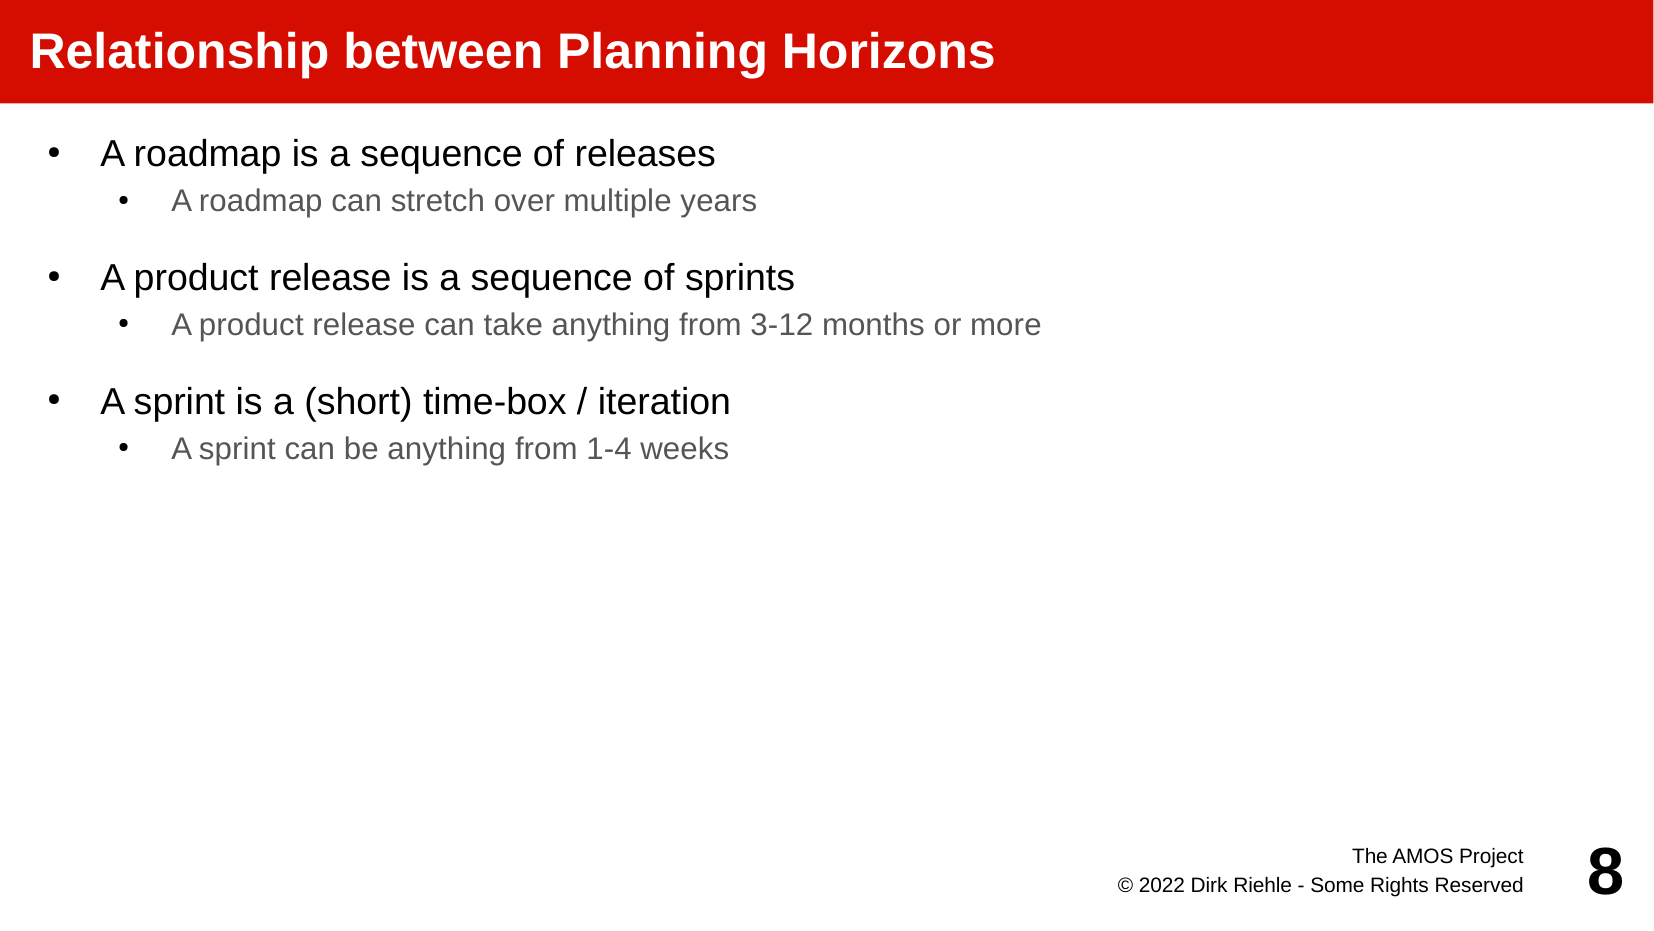

# Relationship between Planning Horizons
A roadmap is a sequence of releases
A roadmap can stretch over multiple years
A product release is a sequence of sprints
A product release can take anything from 3-12 months or more
A sprint is a (short) time-box / iteration
A sprint can be anything from 1-4 weeks
The AMOS Project
8
© 2022 Dirk Riehle - Some Rights Reserved